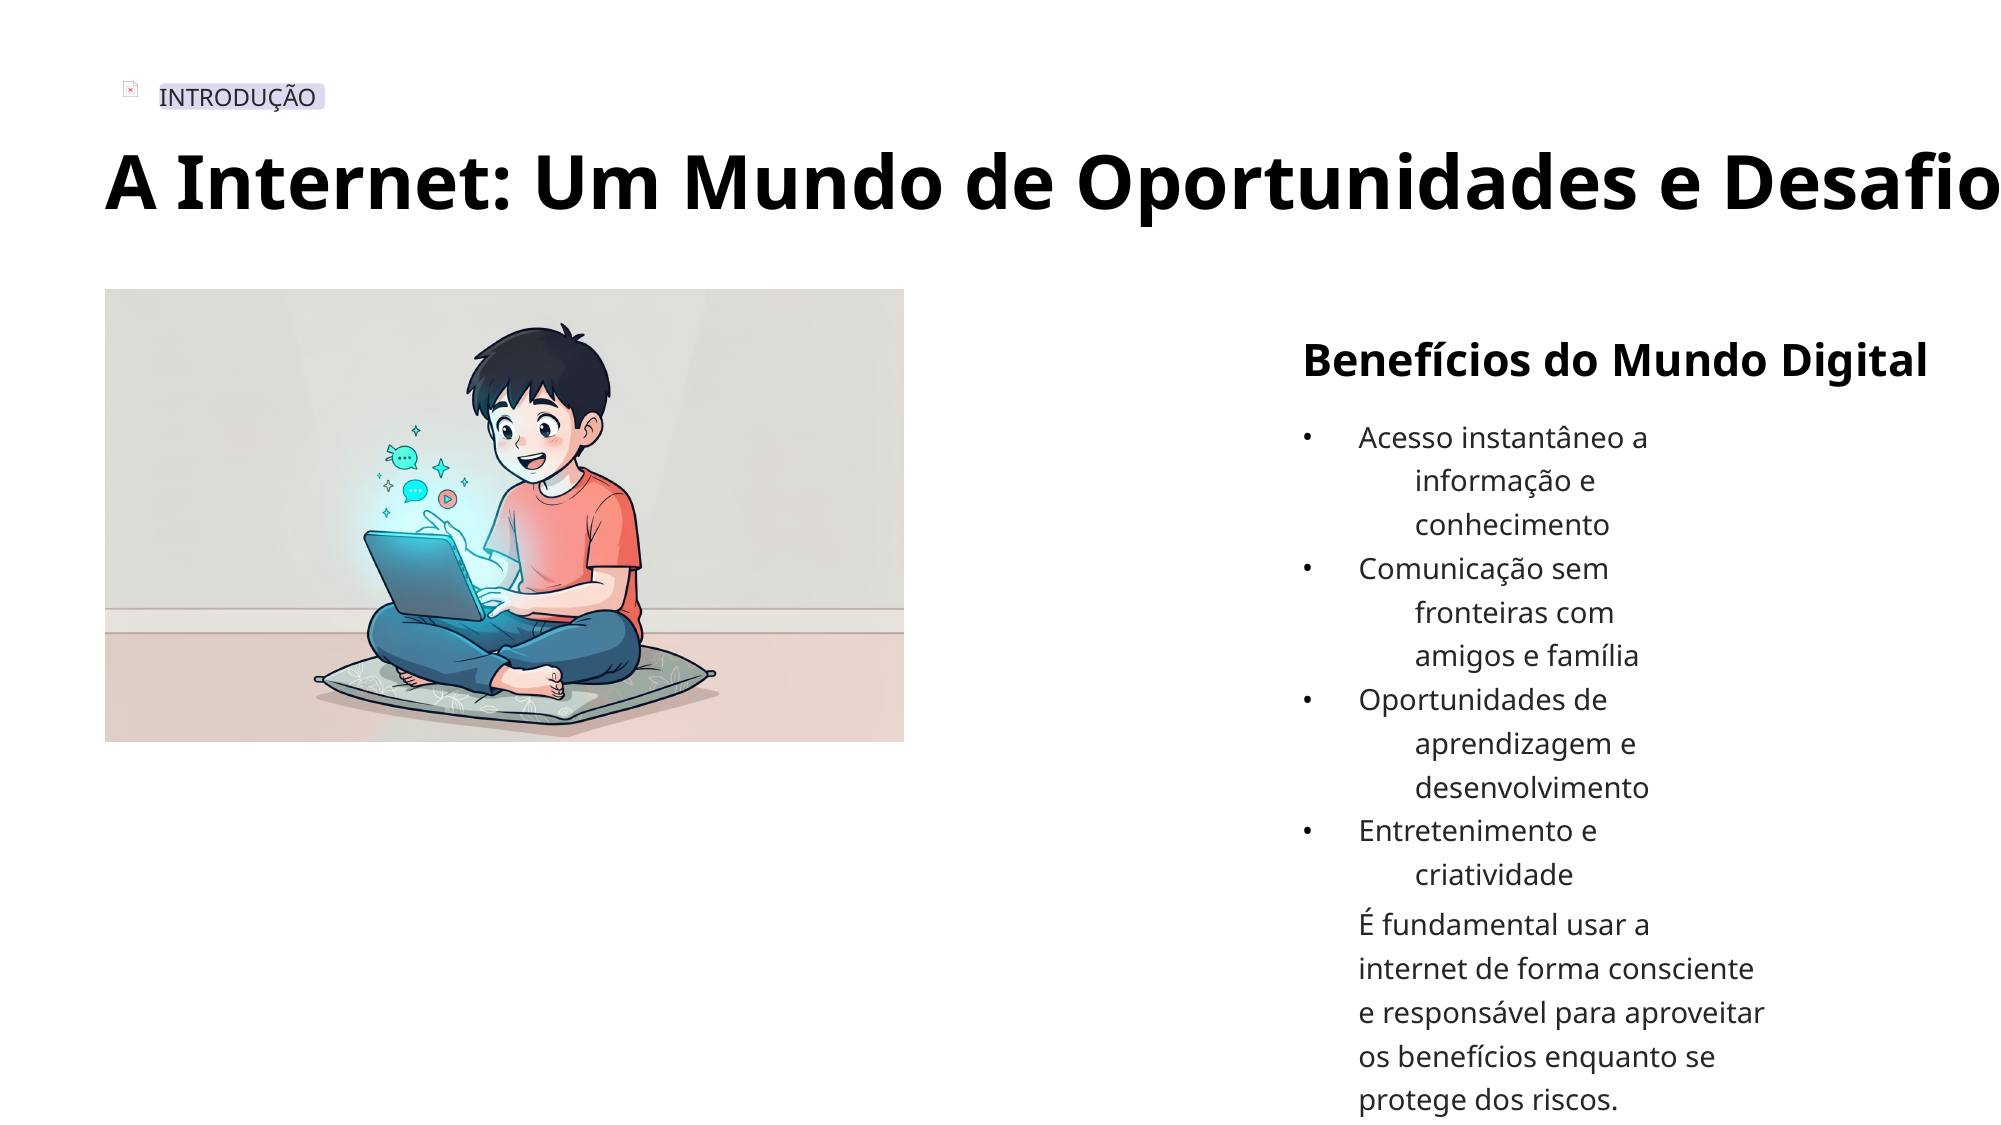

INTRODUÇÃO
A Internet: Um Mundo de Oportunidades e Desafios
Benefícios do Mundo Digital
Acesso instantâneo a informação e conhecimento
Comunicação sem fronteiras com amigos e família
Oportunidades de aprendizagem e desenvolvimento
Entretenimento e criatividade
É fundamental usar a internet de forma consciente e responsável para aproveitar os benefícios enquanto se protege dos riscos.